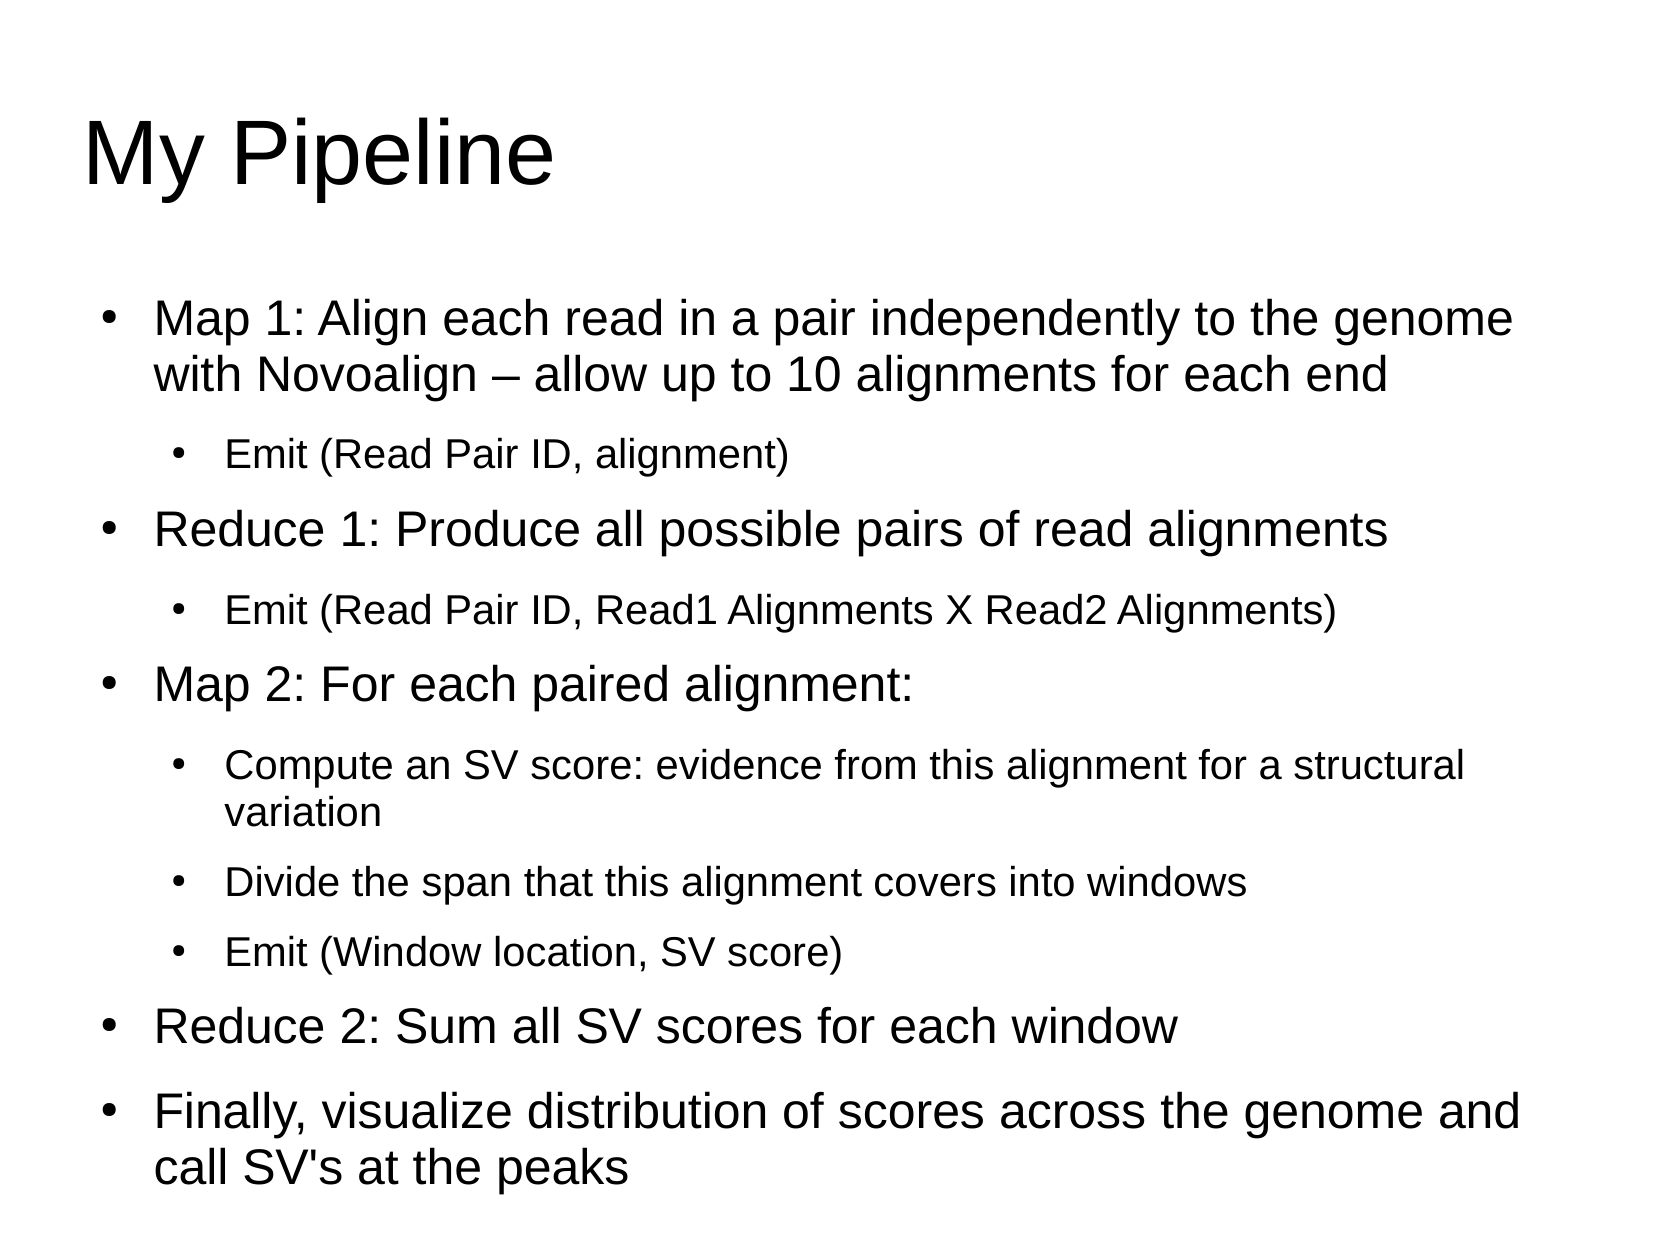

# My Pipeline
Map 1: Align each read in a pair independently to the genome with Novoalign – allow up to 10 alignments for each end
Emit (Read Pair ID, alignment)
Reduce 1: Produce all possible pairs of read alignments
Emit (Read Pair ID, Read1 Alignments X Read2 Alignments)
Map 2: For each paired alignment:
Compute an SV score: evidence from this alignment for a structural variation
Divide the span that this alignment covers into windows
Emit (Window location, SV score)
Reduce 2: Sum all SV scores for each window
Finally, visualize distribution of scores across the genome and call SV's at the peaks